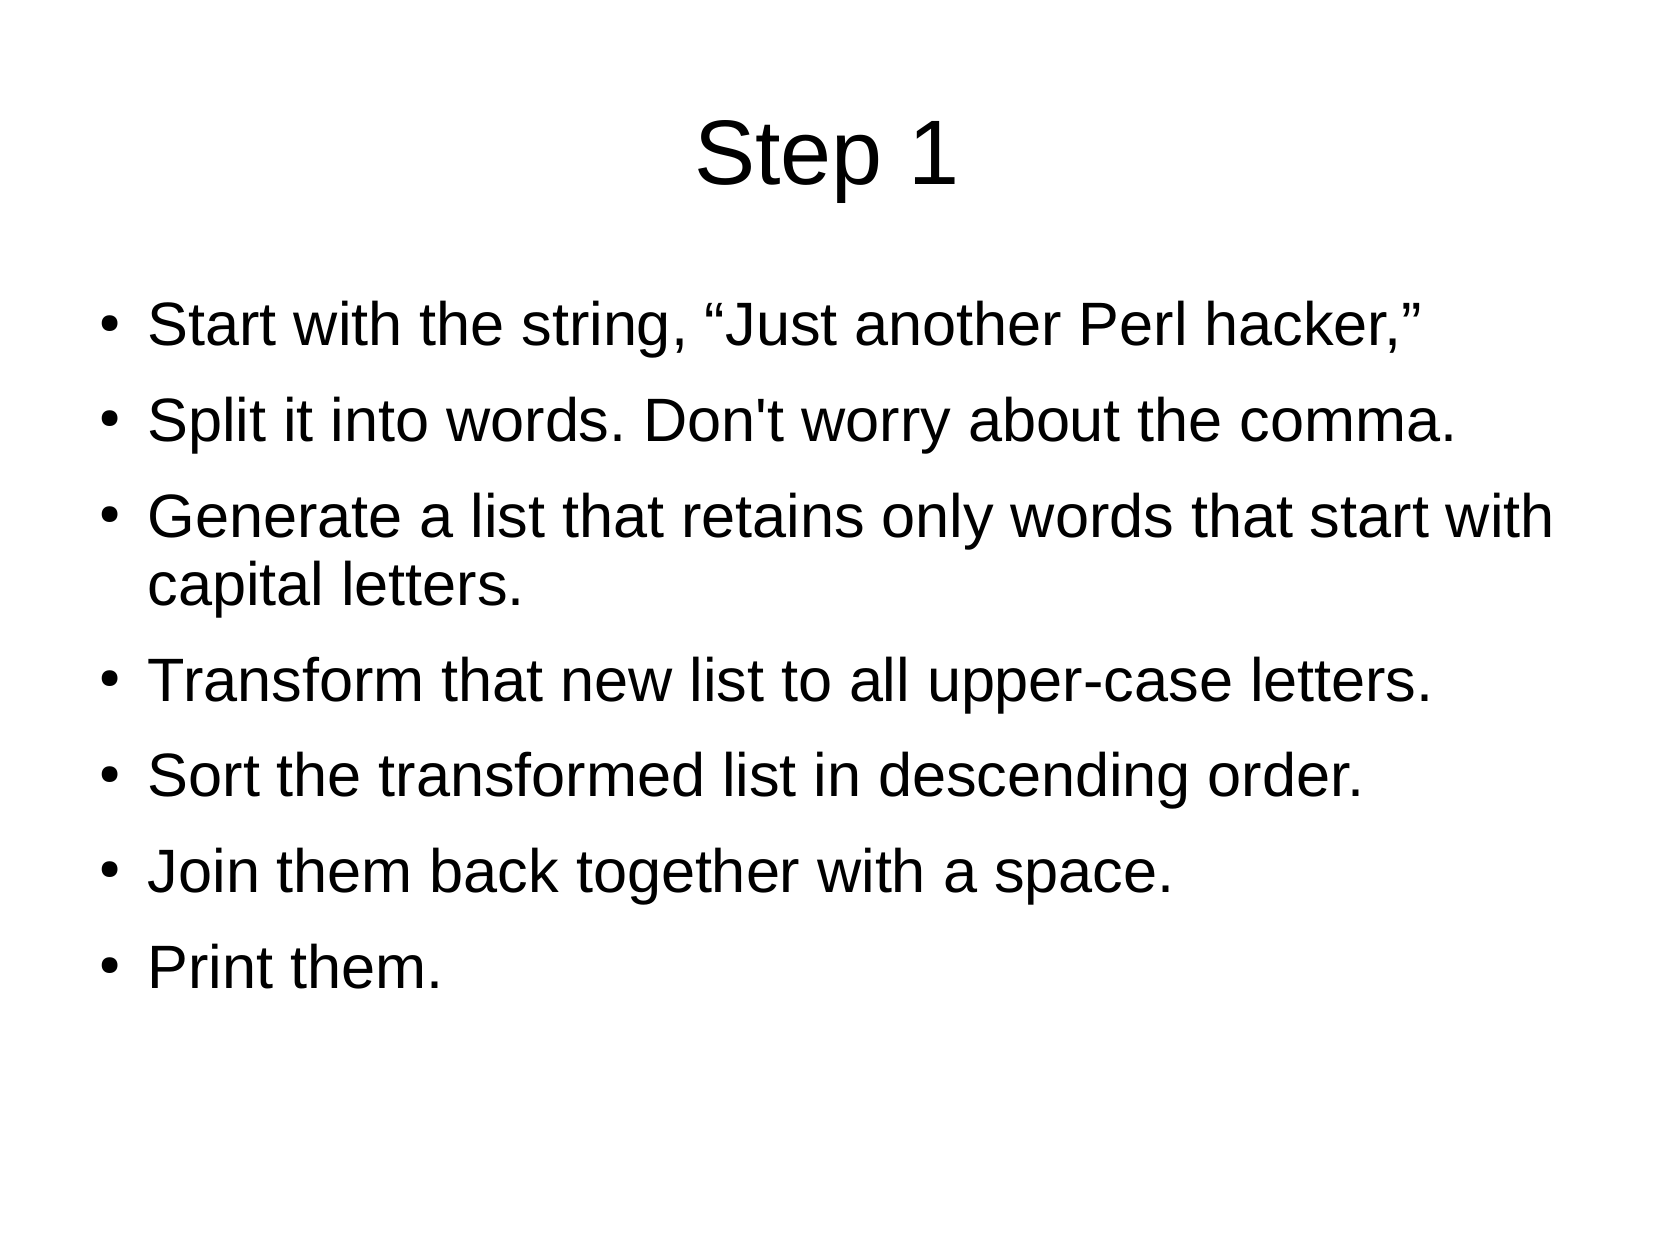

# Step 1
Start with the string, “Just another Perl hacker,”
Split it into words. Don't worry about the comma.
Generate a list that retains only words that start with capital letters.
Transform that new list to all upper-case letters.
Sort the transformed list in descending order.
Join them back together with a space.
Print them.